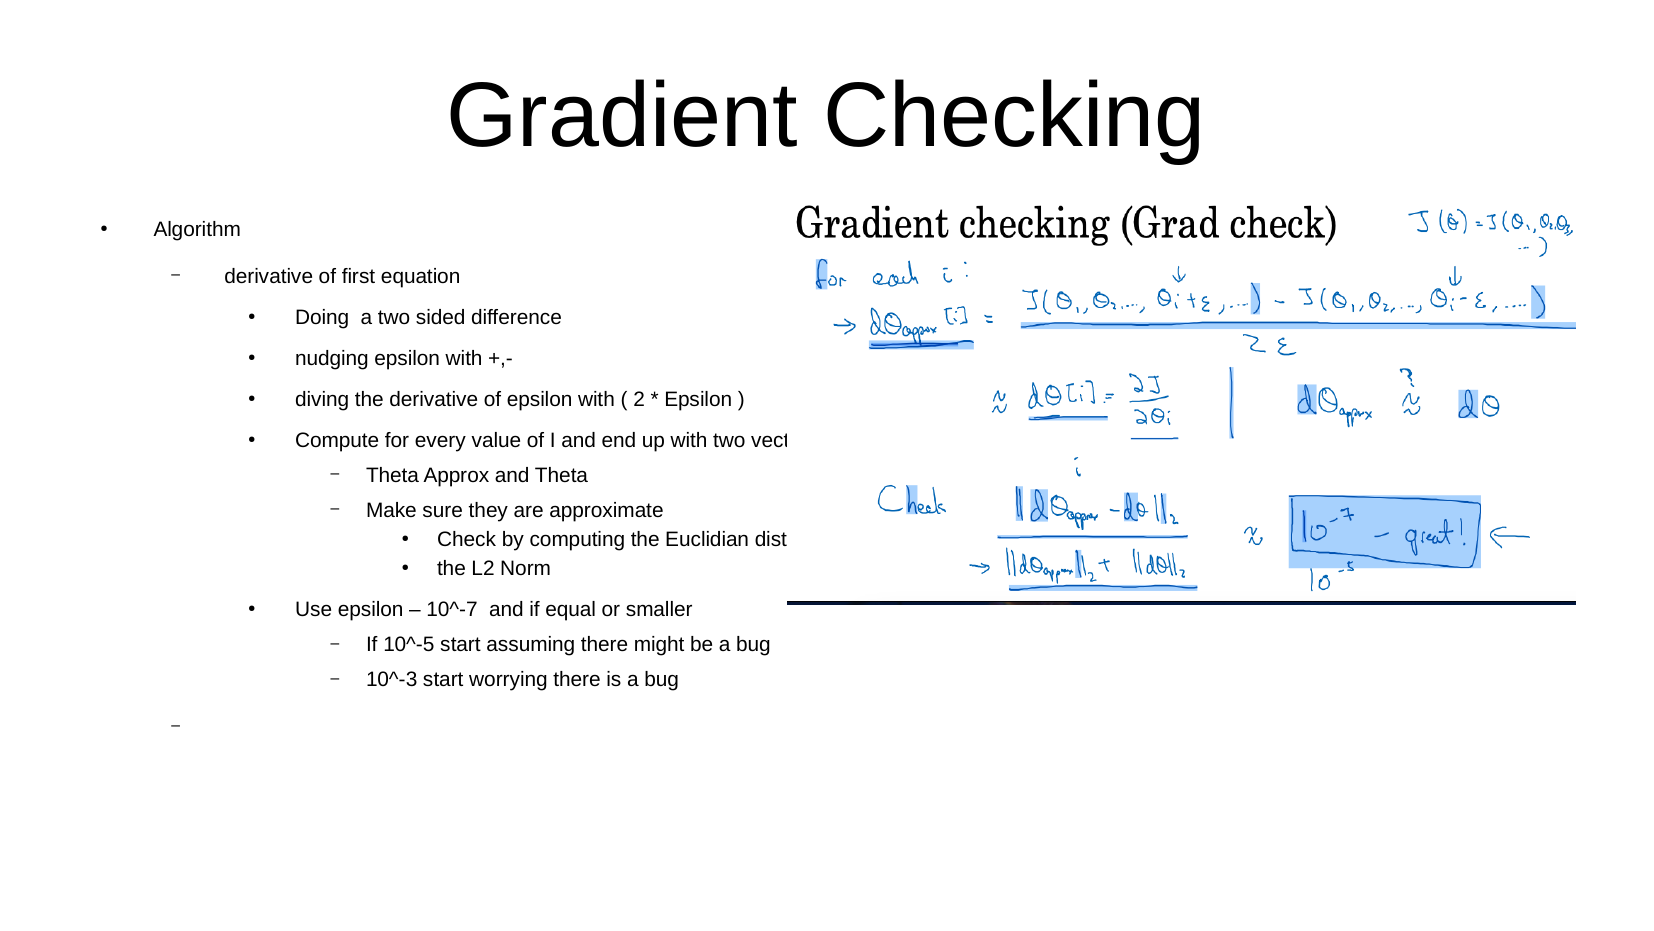

# Gradient Checking
Algorithm
derivative of first equation
Doing a two sided difference
nudging epsilon with +,-
diving the derivative of epsilon with ( 2 * Epsilon )
Compute for every value of I and end up with two vectors
Theta Approx and Theta
Make sure they are approximate
Check by computing the Euclidian distance ----------------------
the L2 Norm
Use epsilon – 10^-7 and if equal or smaller
If 10^-5 start assuming there might be a bug
10^-3 start worrying there is a bug